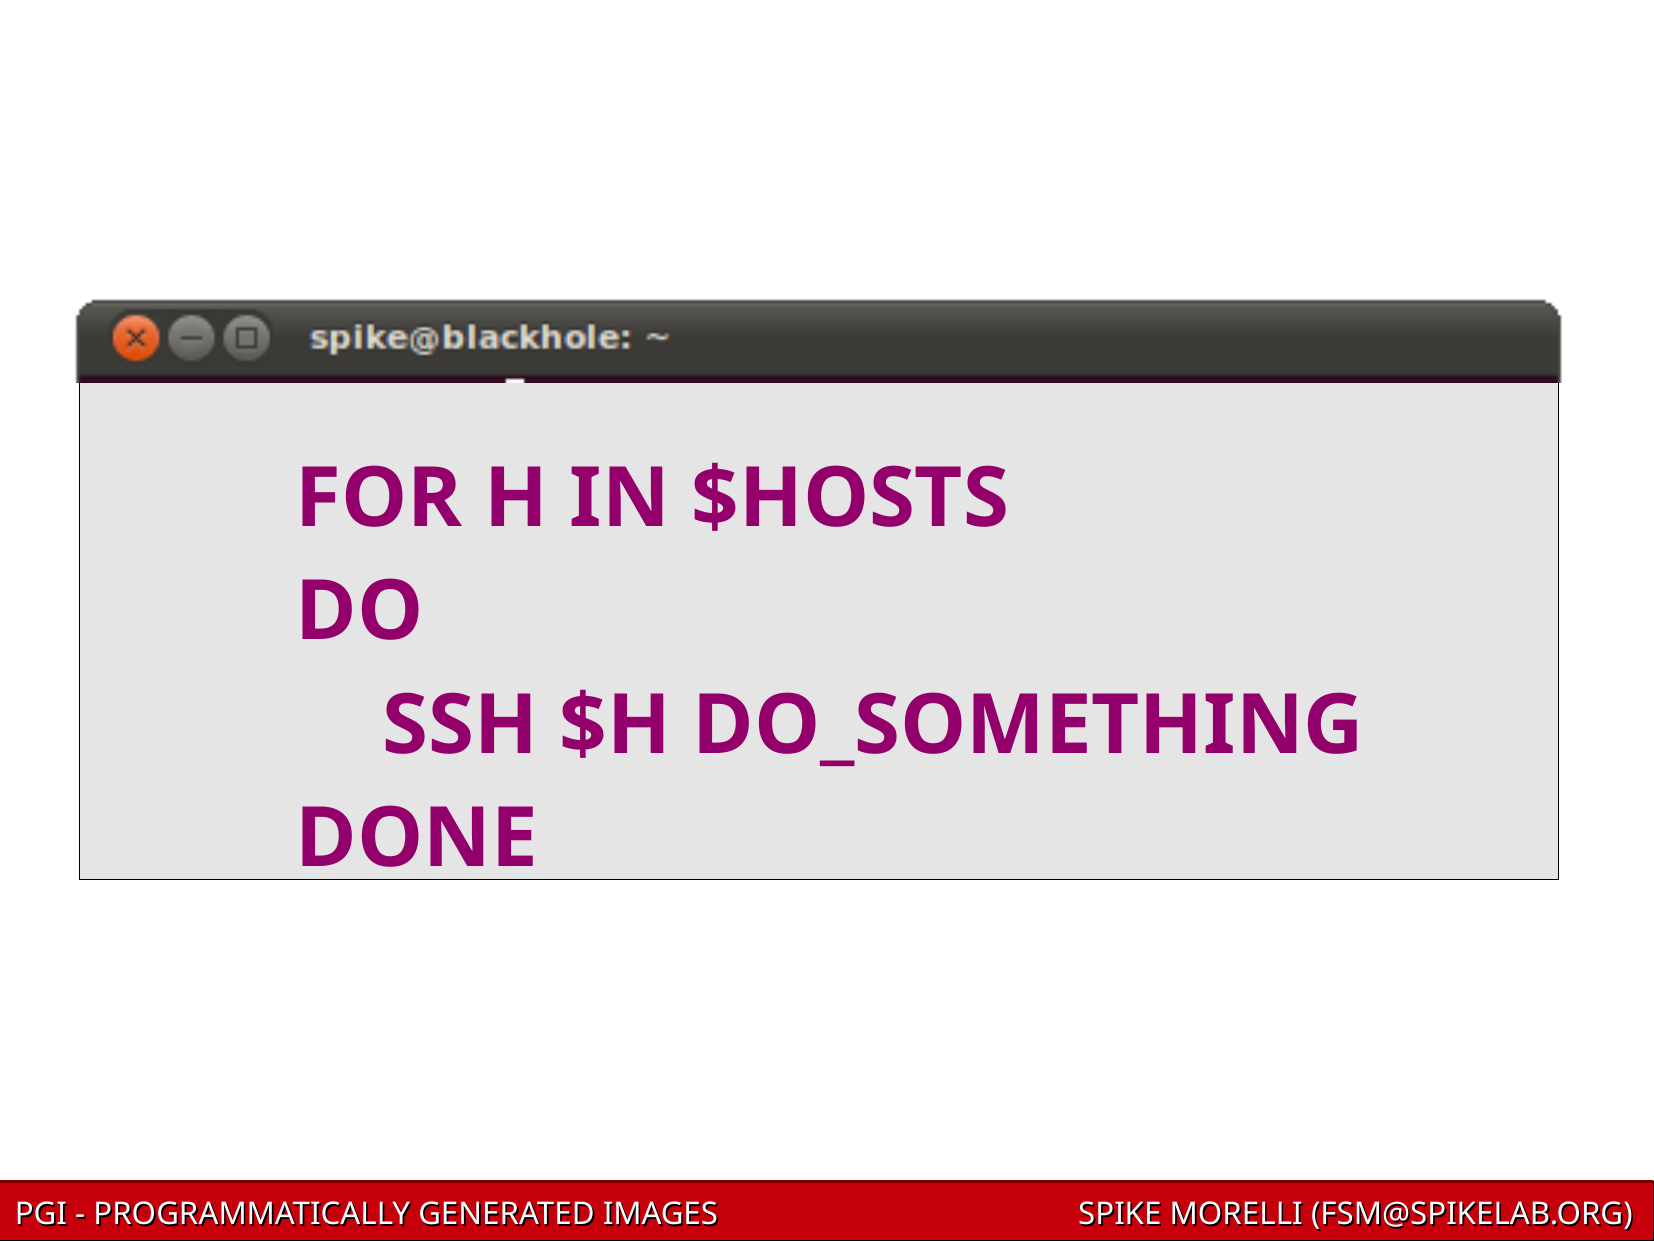

FOR H IN $HOSTS
DO
 SSH $H DO_SOMETHING
DONE
PGI - PROGRAMMATICALLY GENERATED IMAGES
SPIKE MORELLI (FSM@SPIKELAB.ORG)